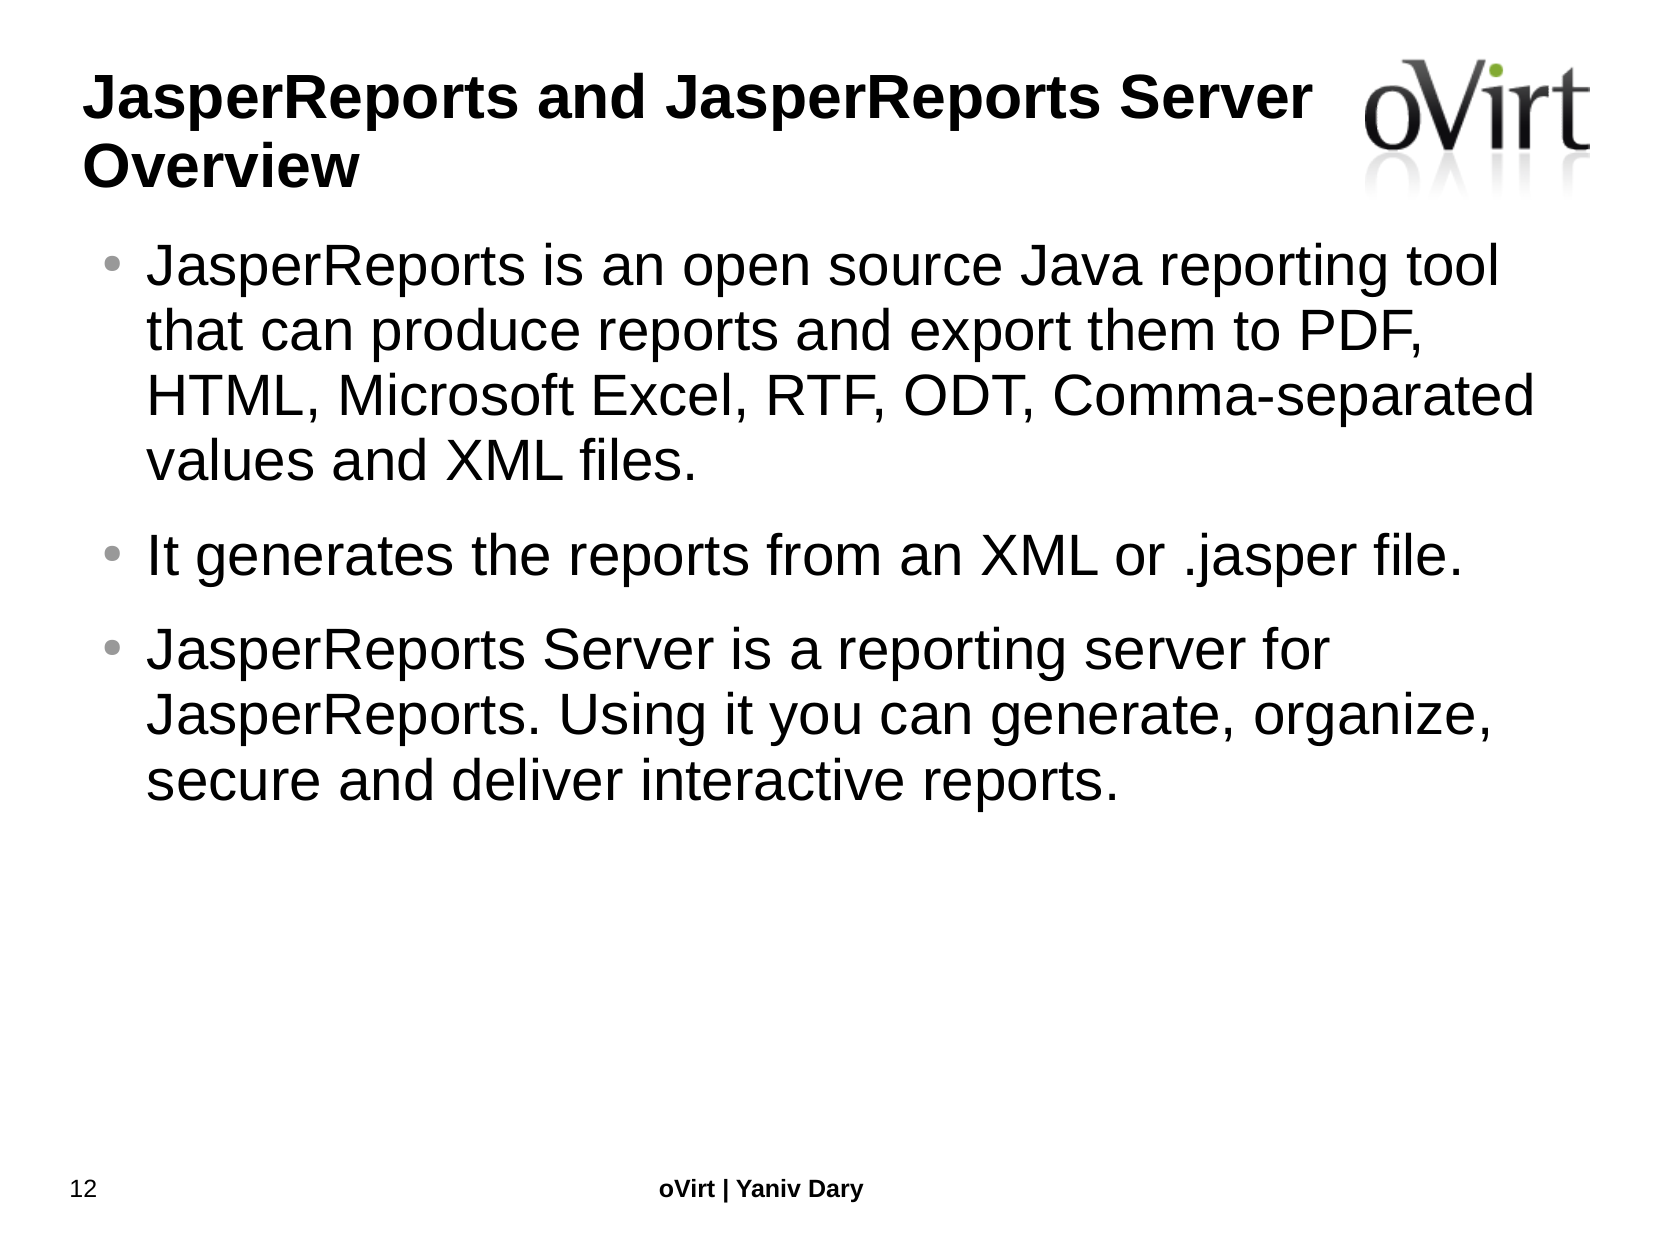

# JasperReports and JasperReports Server Overview
JasperReports is an open source Java reporting tool that can produce reports and export them to PDF, HTML, Microsoft Excel, RTF, ODT, Comma-separated values and XML files.
It generates the reports from an XML or .jasper file.
JasperReports Server is a reporting server for JasperReports. Using it you can generate, organize, secure and deliver interactive reports.